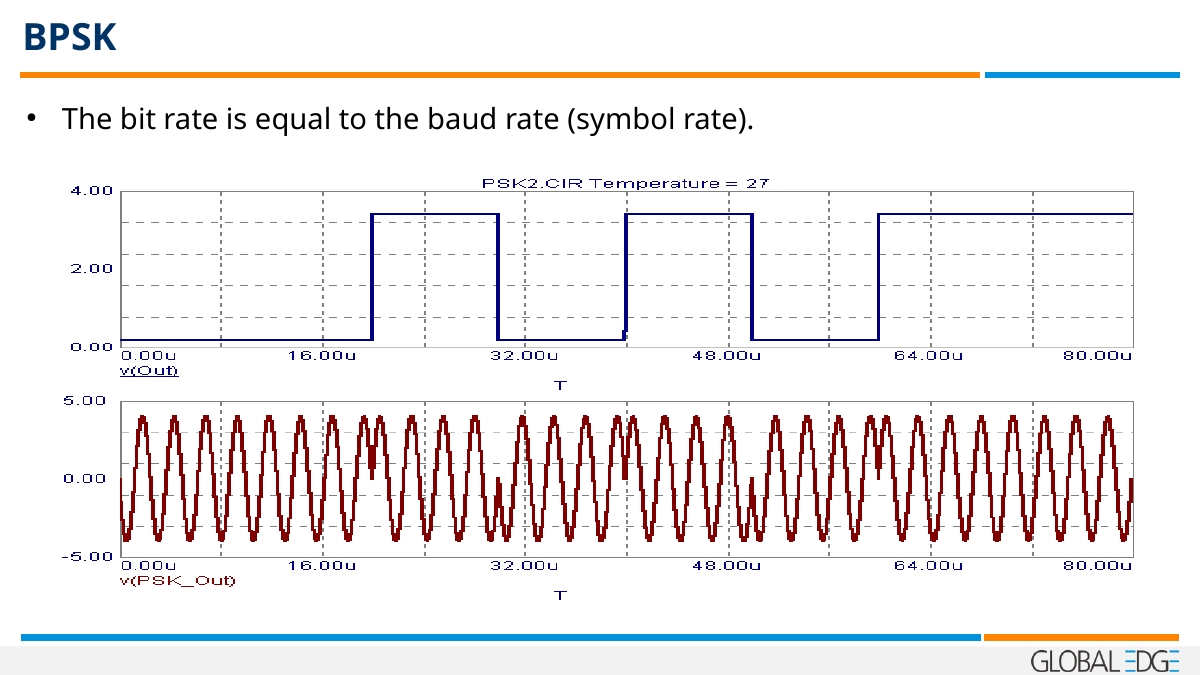

# BPSK
The bit rate is equal to the baud rate (symbol rate).